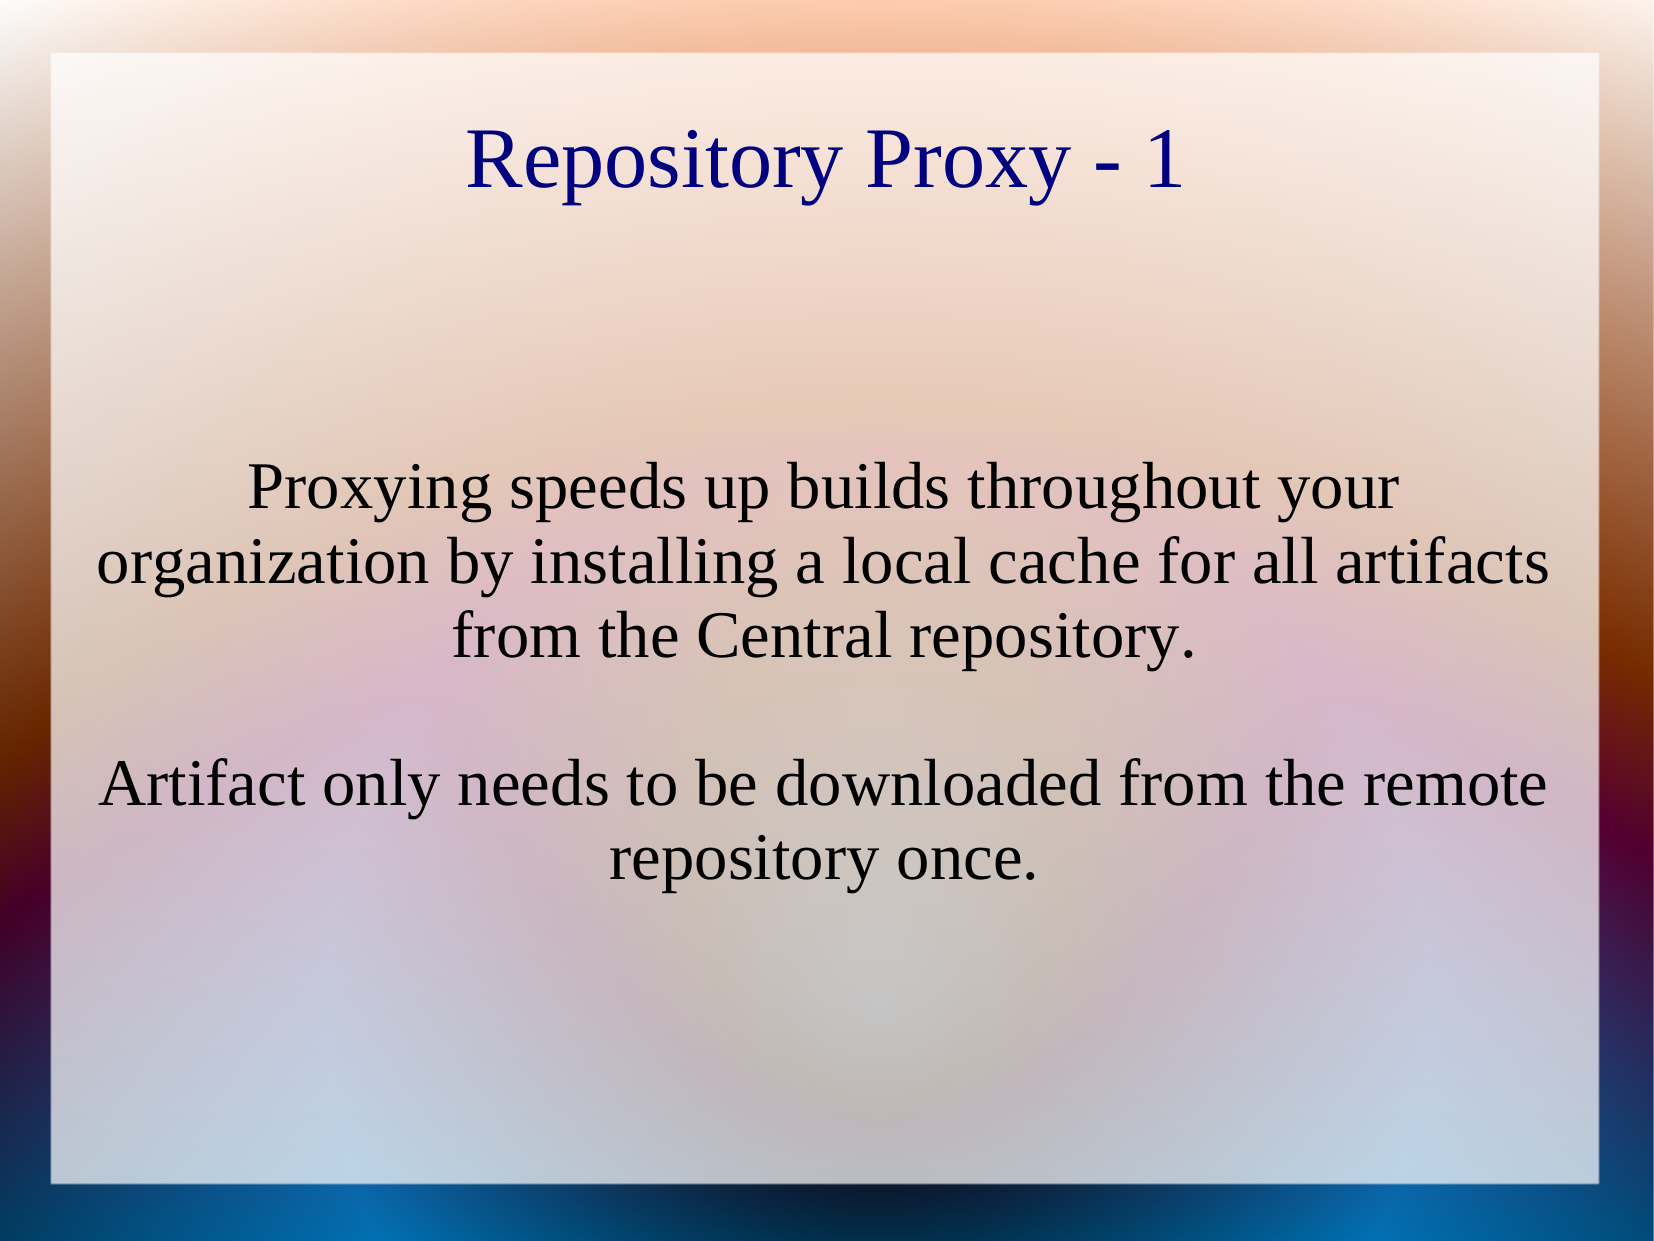

# Repository Proxy - 1
Proxying speeds up builds throughout your organization by installing a local cache for all artifacts from the Central repository.
Artifact only needs to be downloaded from the remote repository once.